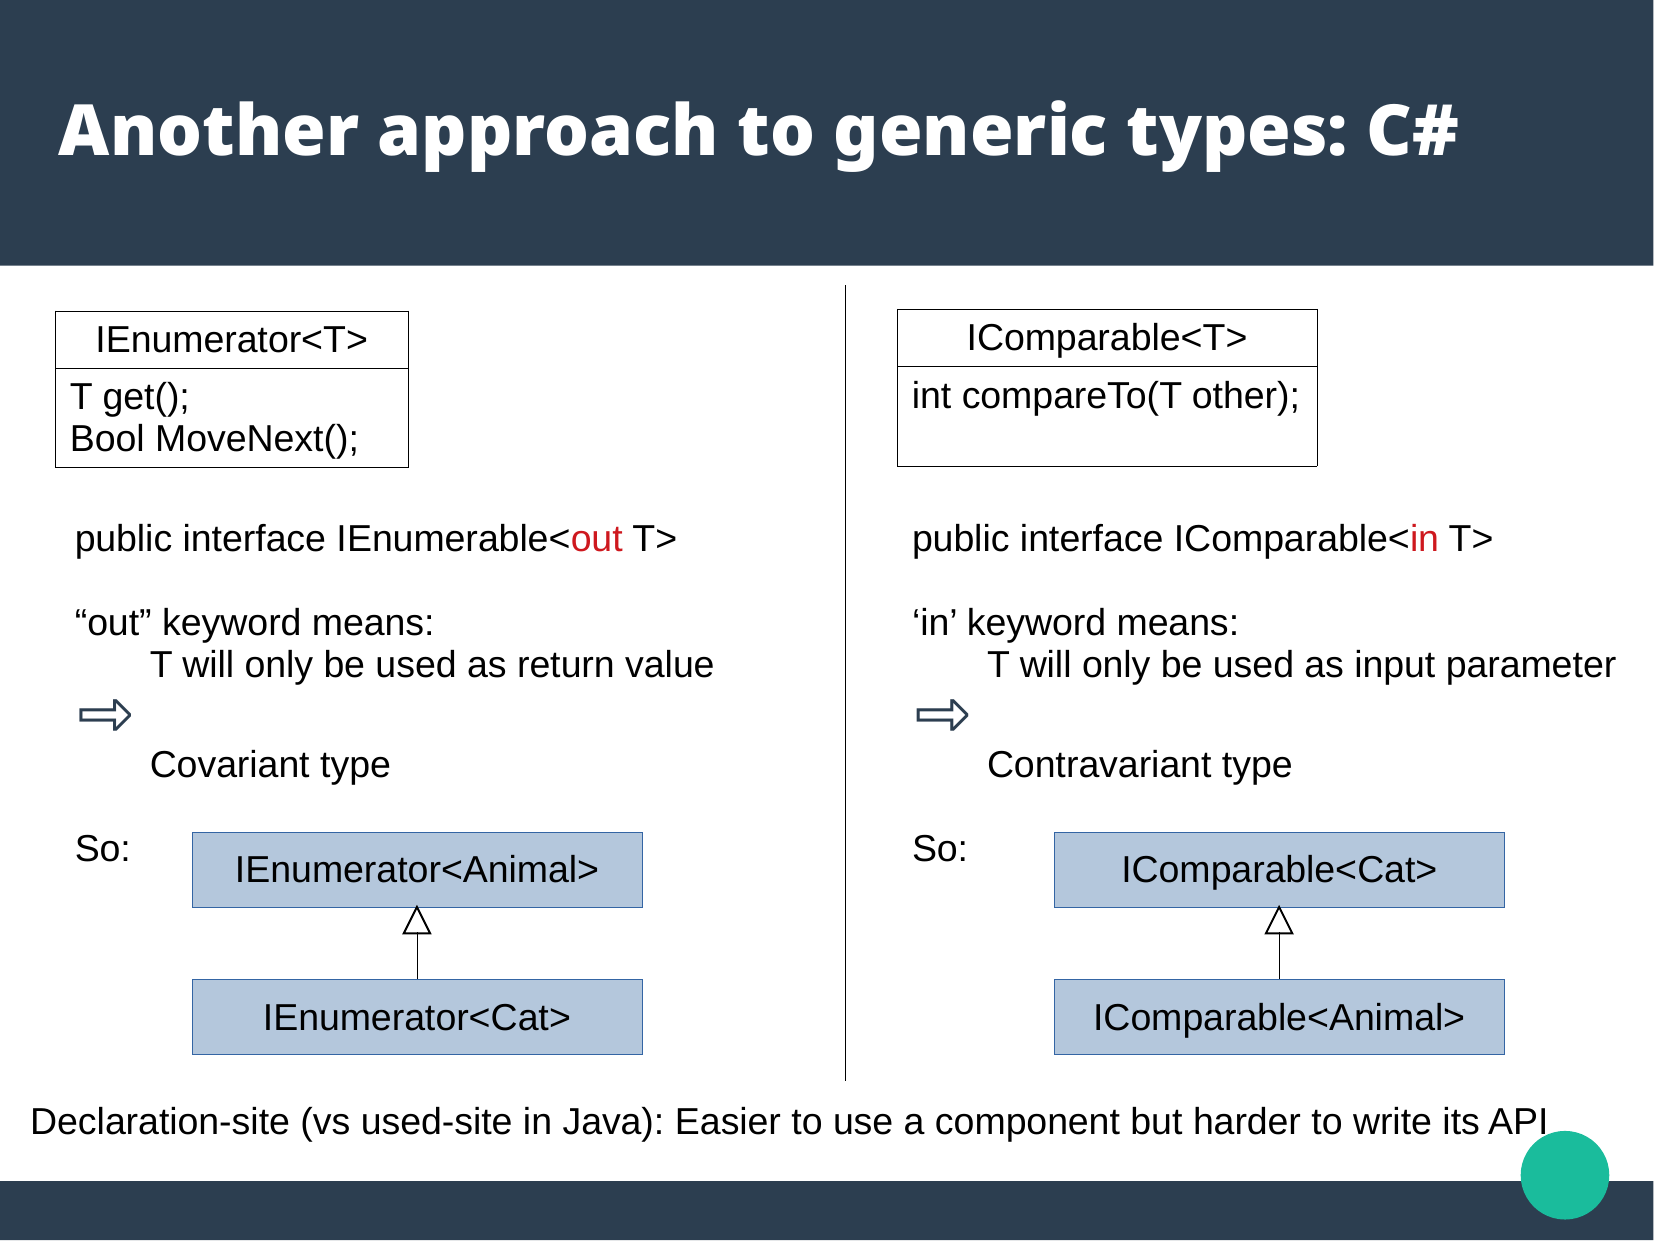

# Another approach to generic types: C#
| IComparable<T> |
| --- |
| int compareTo(T other); |
| IEnumerator<T> |
| --- |
| T get(); Bool MoveNext(); |
public interface IEnumerable<out T>
“out” keyword means:
	T will only be used as return value
⇨
	Covariant type
So:
public interface IComparable<in T>
‘in’ keyword means:
	T will only be used as input parameter
⇨
	Contravariant type
So:
IEnumerator<Animal>
IComparable<Cat>
IEnumerator<Cat>
IComparable<Animal>
Declaration-site (vs used-site in Java): Easier to use a component but harder to write its API